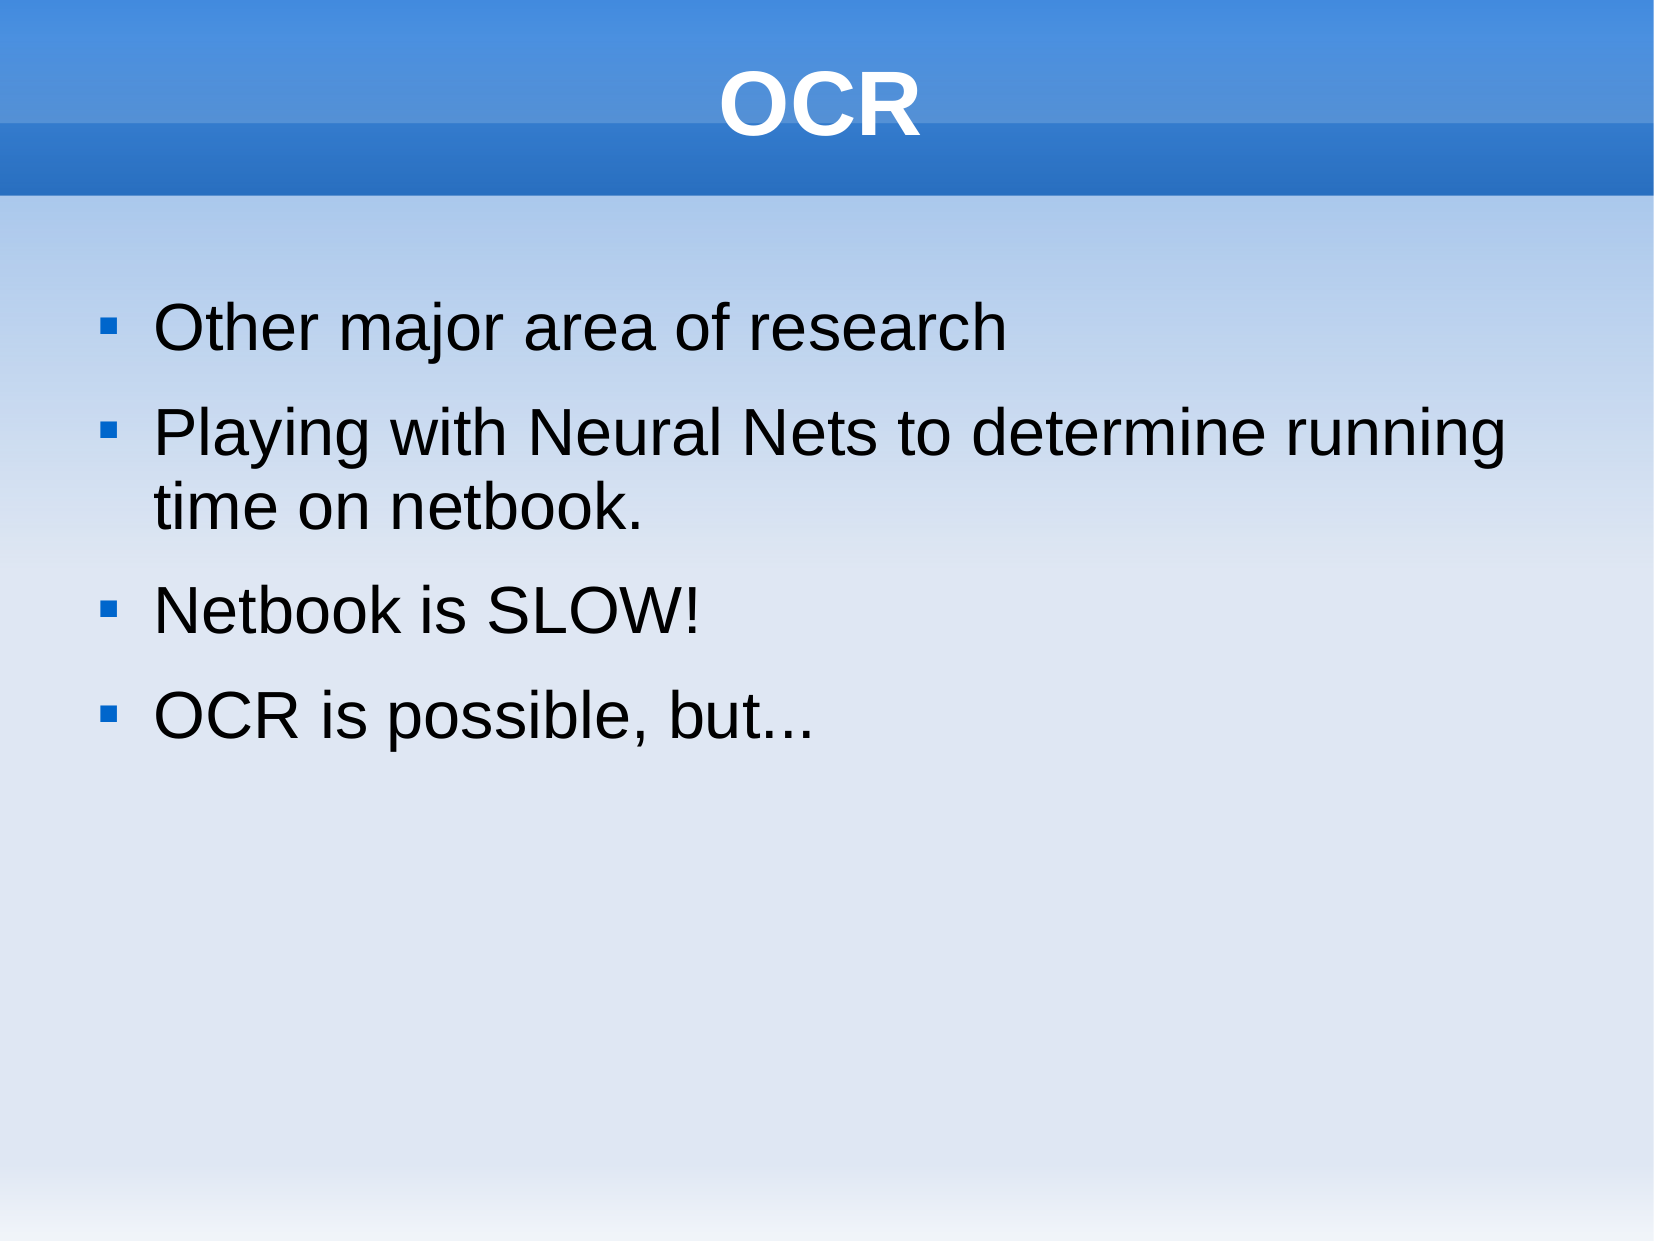

# OCR
Other major area of research
Playing with Neural Nets to determine running time on netbook.
Netbook is SLOW!
OCR is possible, but...